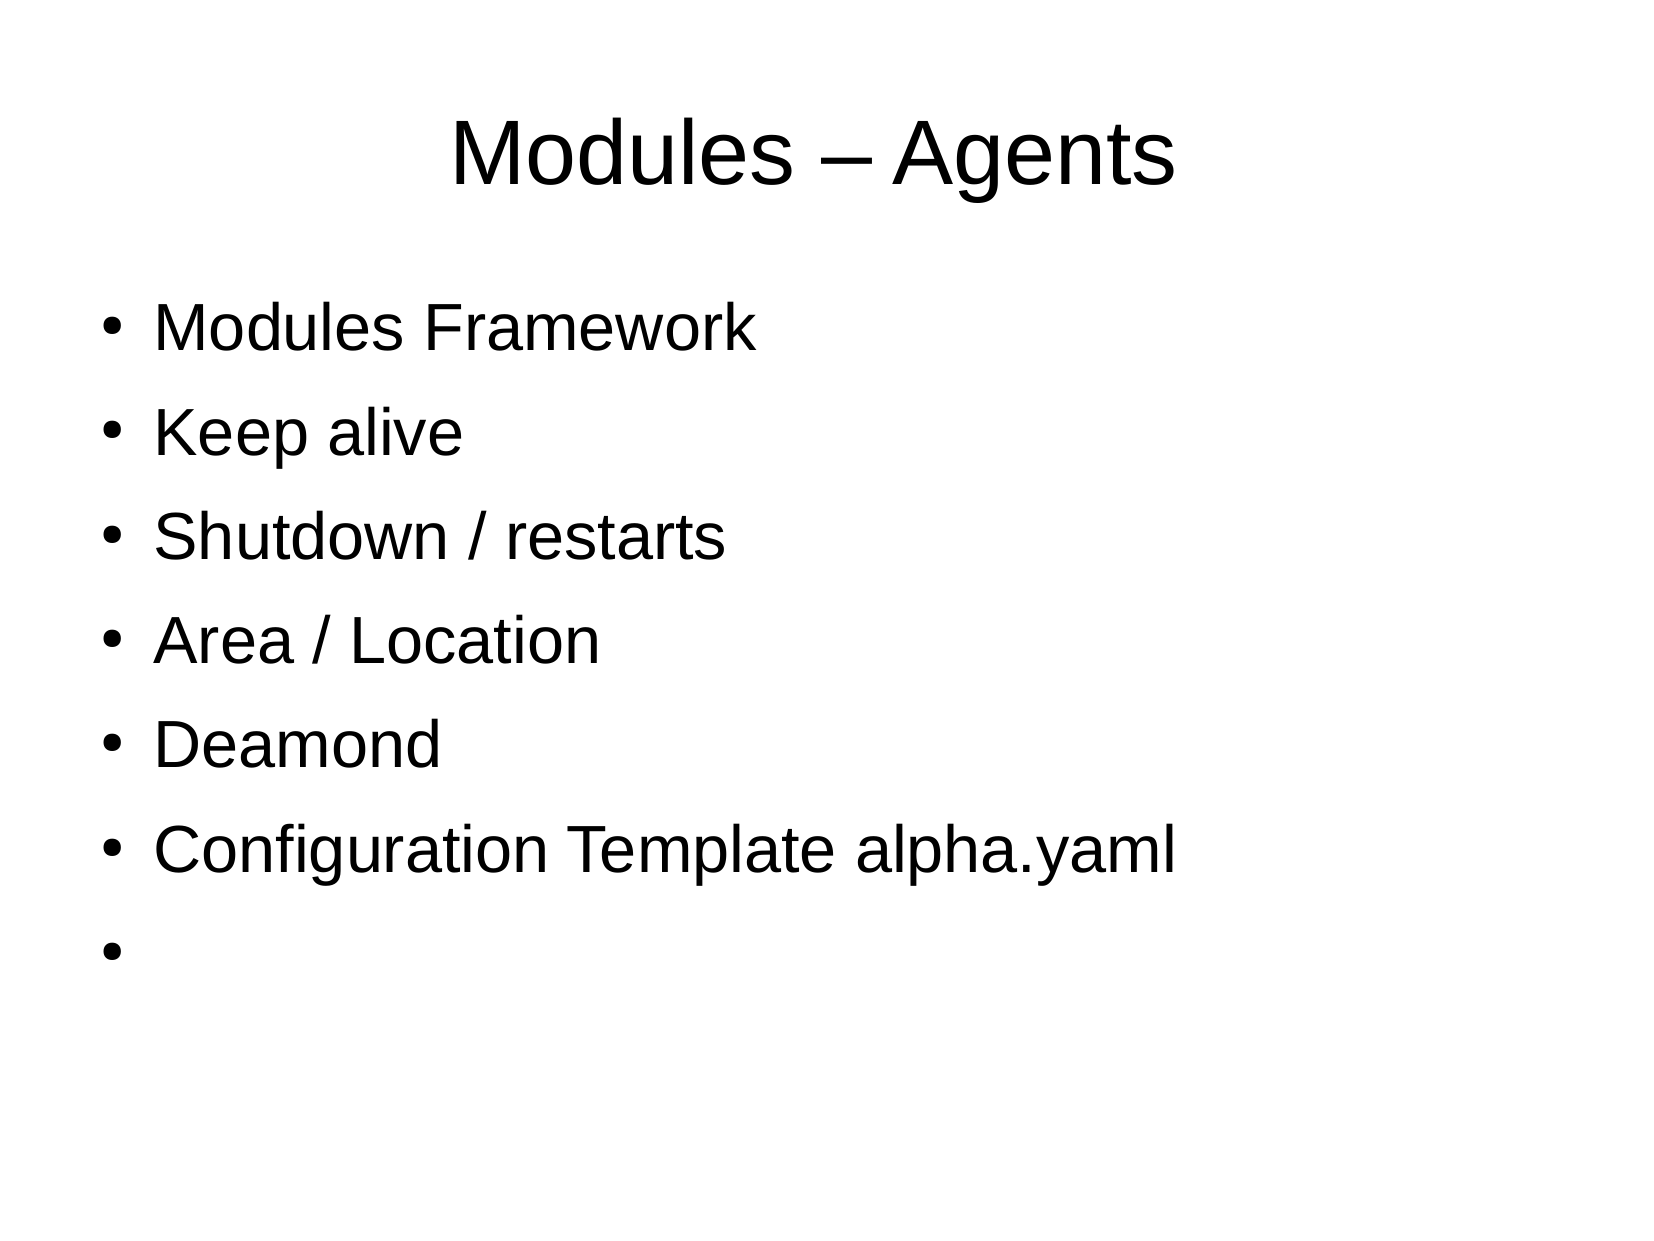

# Modules – Agents
Modules Framework
Keep alive
Shutdown / restarts
Area / Location
Deamond
Configuration Template alpha.yaml